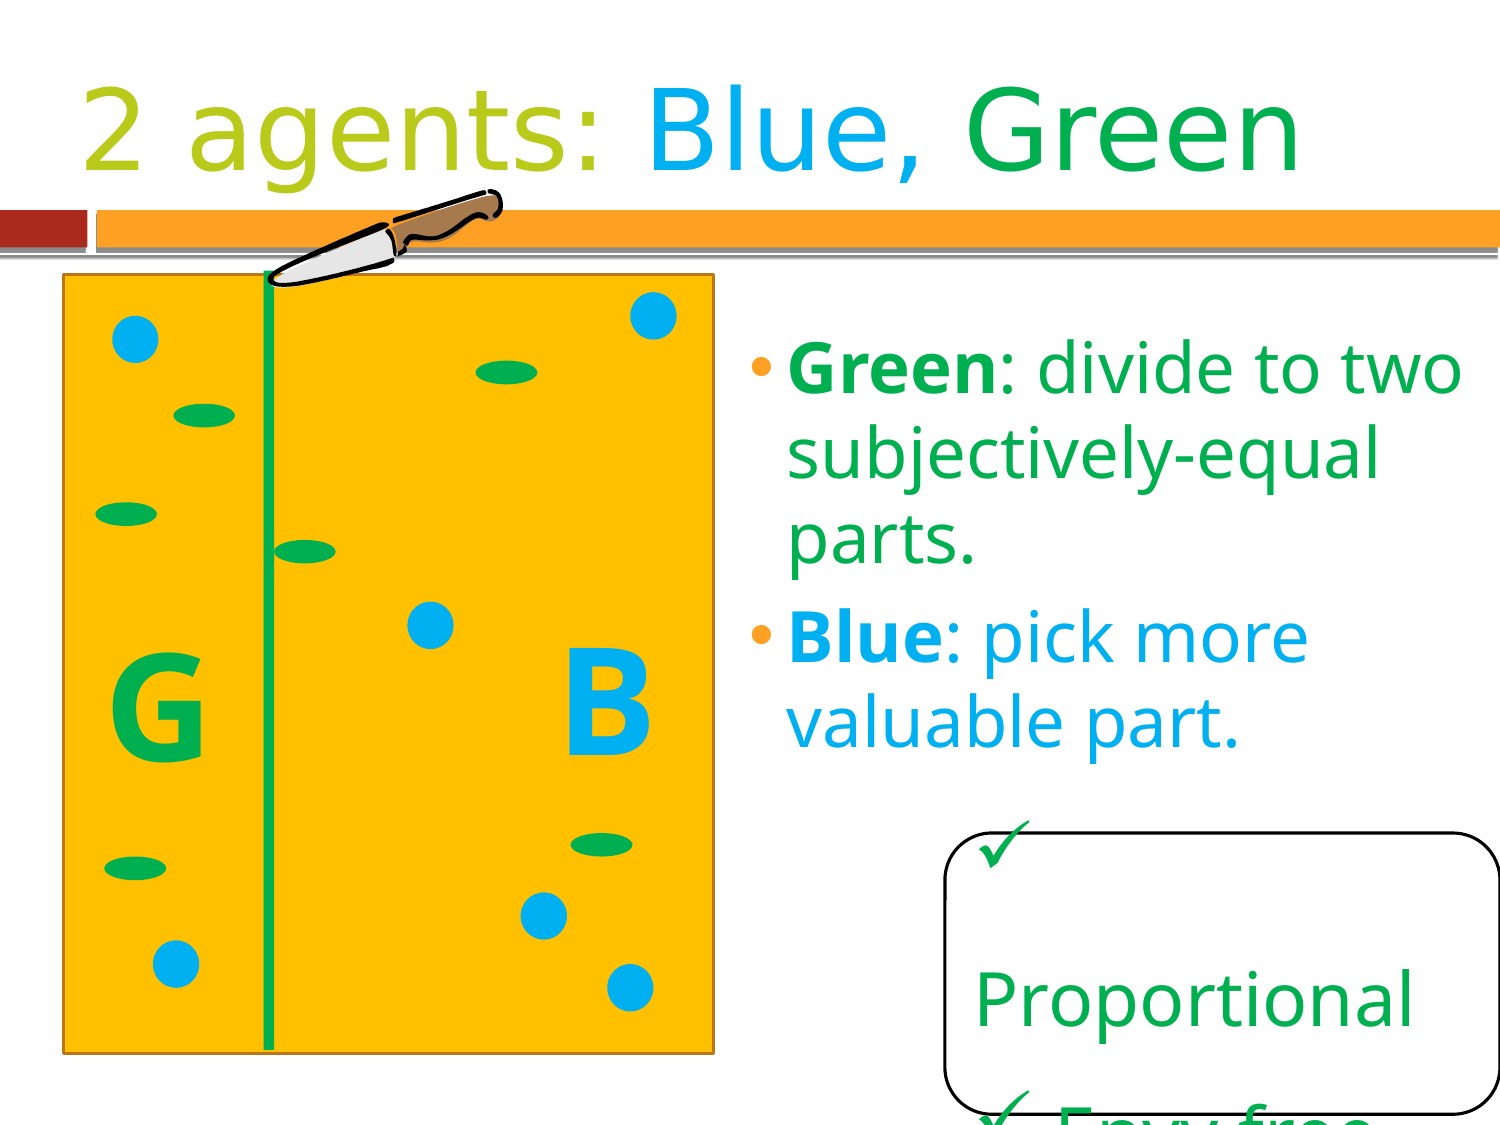

# 2 agents: Blue, Green
Green: divide to two subjectively-equal parts.
Blue: pick more valuable part.
B
G
 Proportional
 Envy free